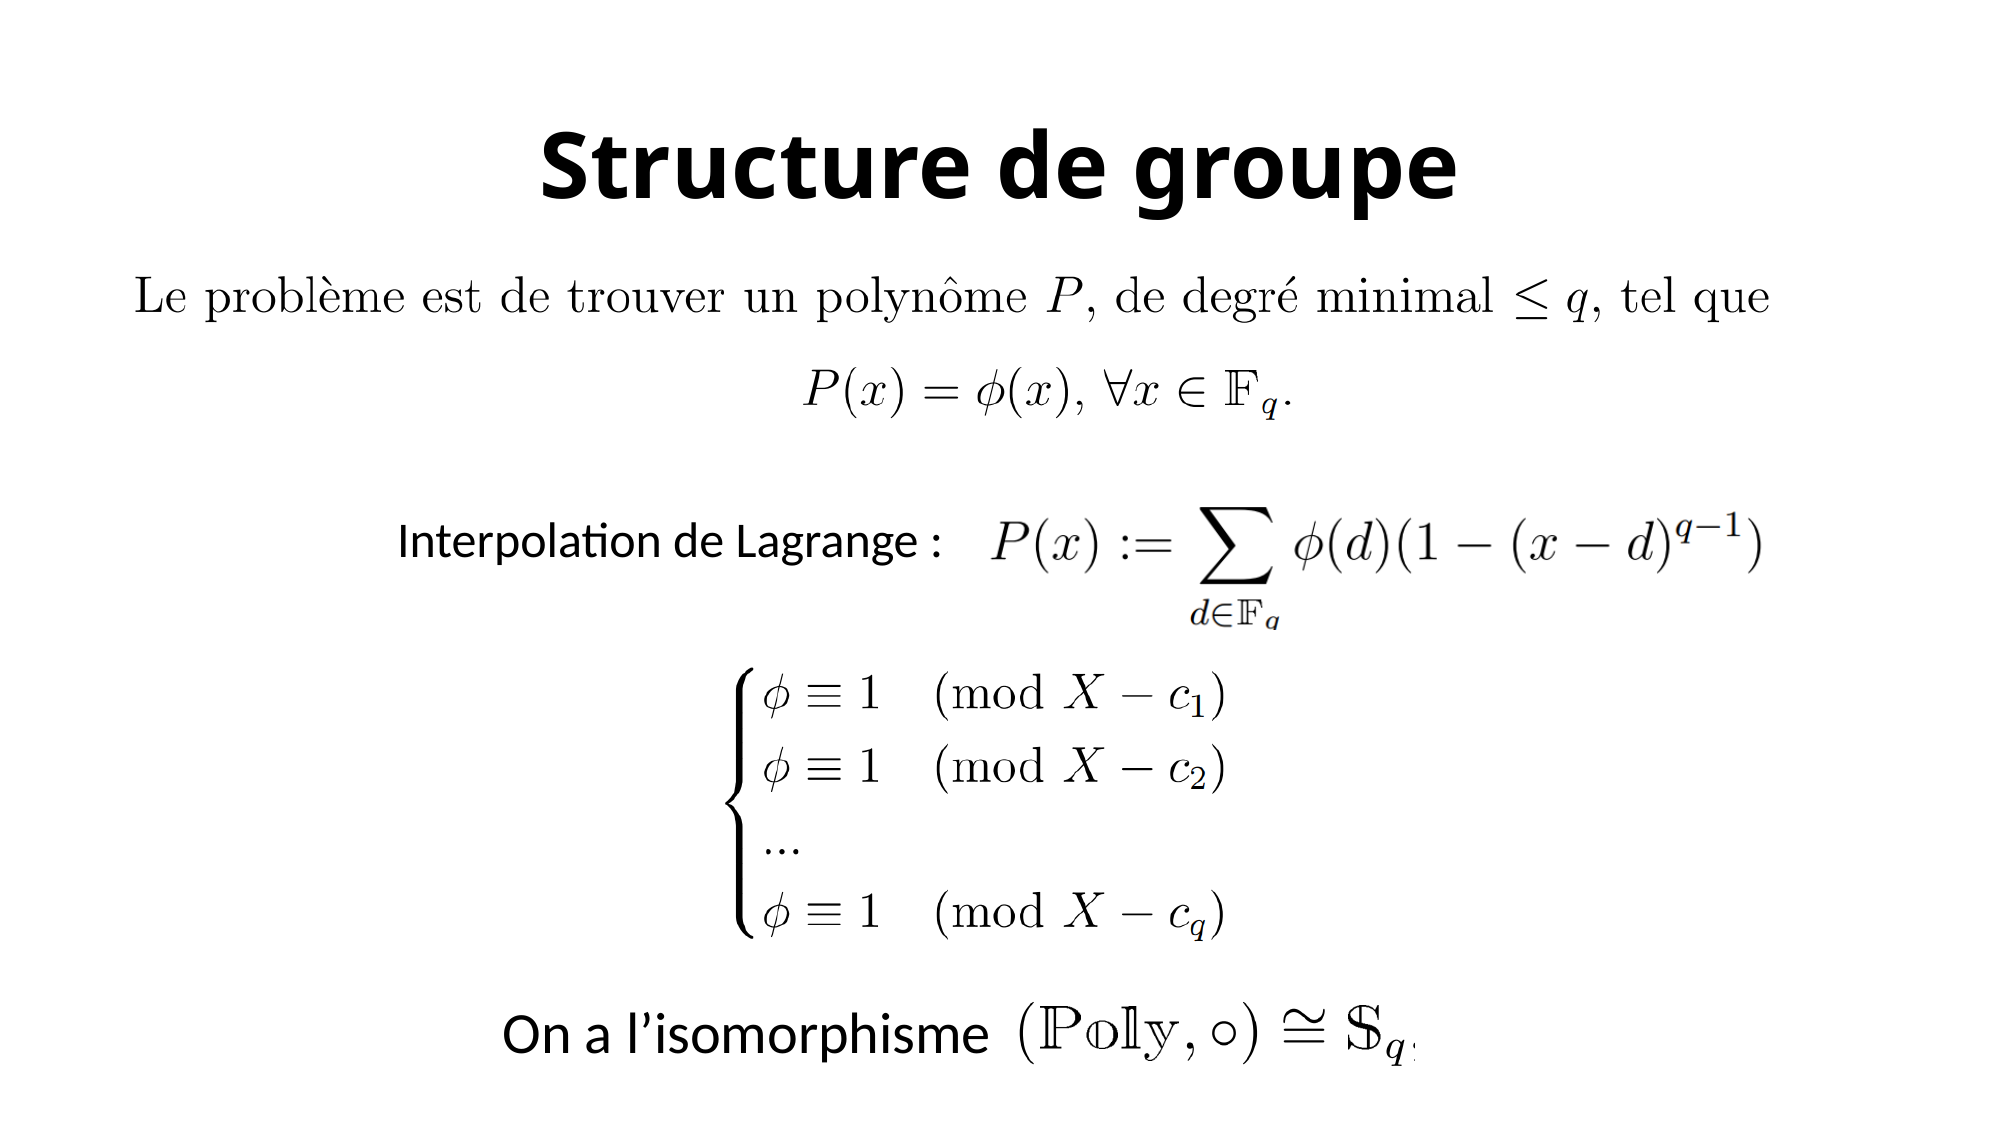

# Structure de groupe
Interpolation de Lagrange :
On a l’isomorphisme